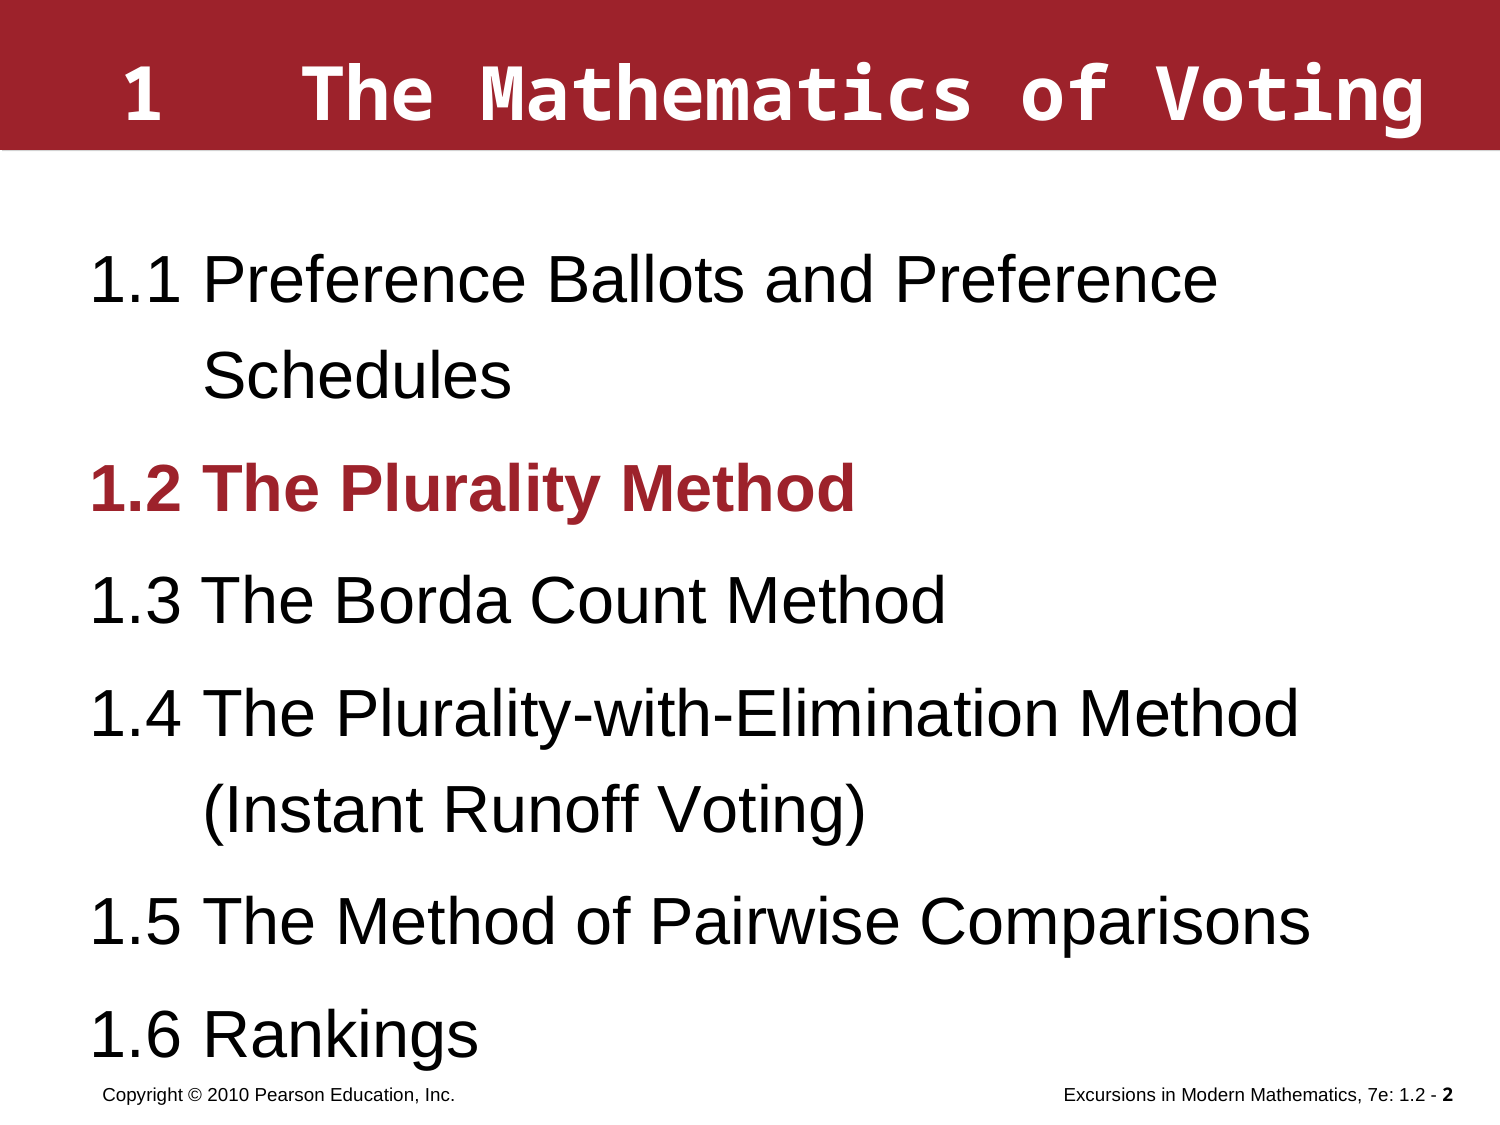

1 The Mathematics of Voting
1.1	Preference Ballots and Preference Schedules
1.2	The Plurality Method
1.3 The Borda Count Method
1.4	The Plurality-with-Elimination Method (Instant Runoff Voting)
1.5	The Method of Pairwise Comparisons
1.6	Rankings